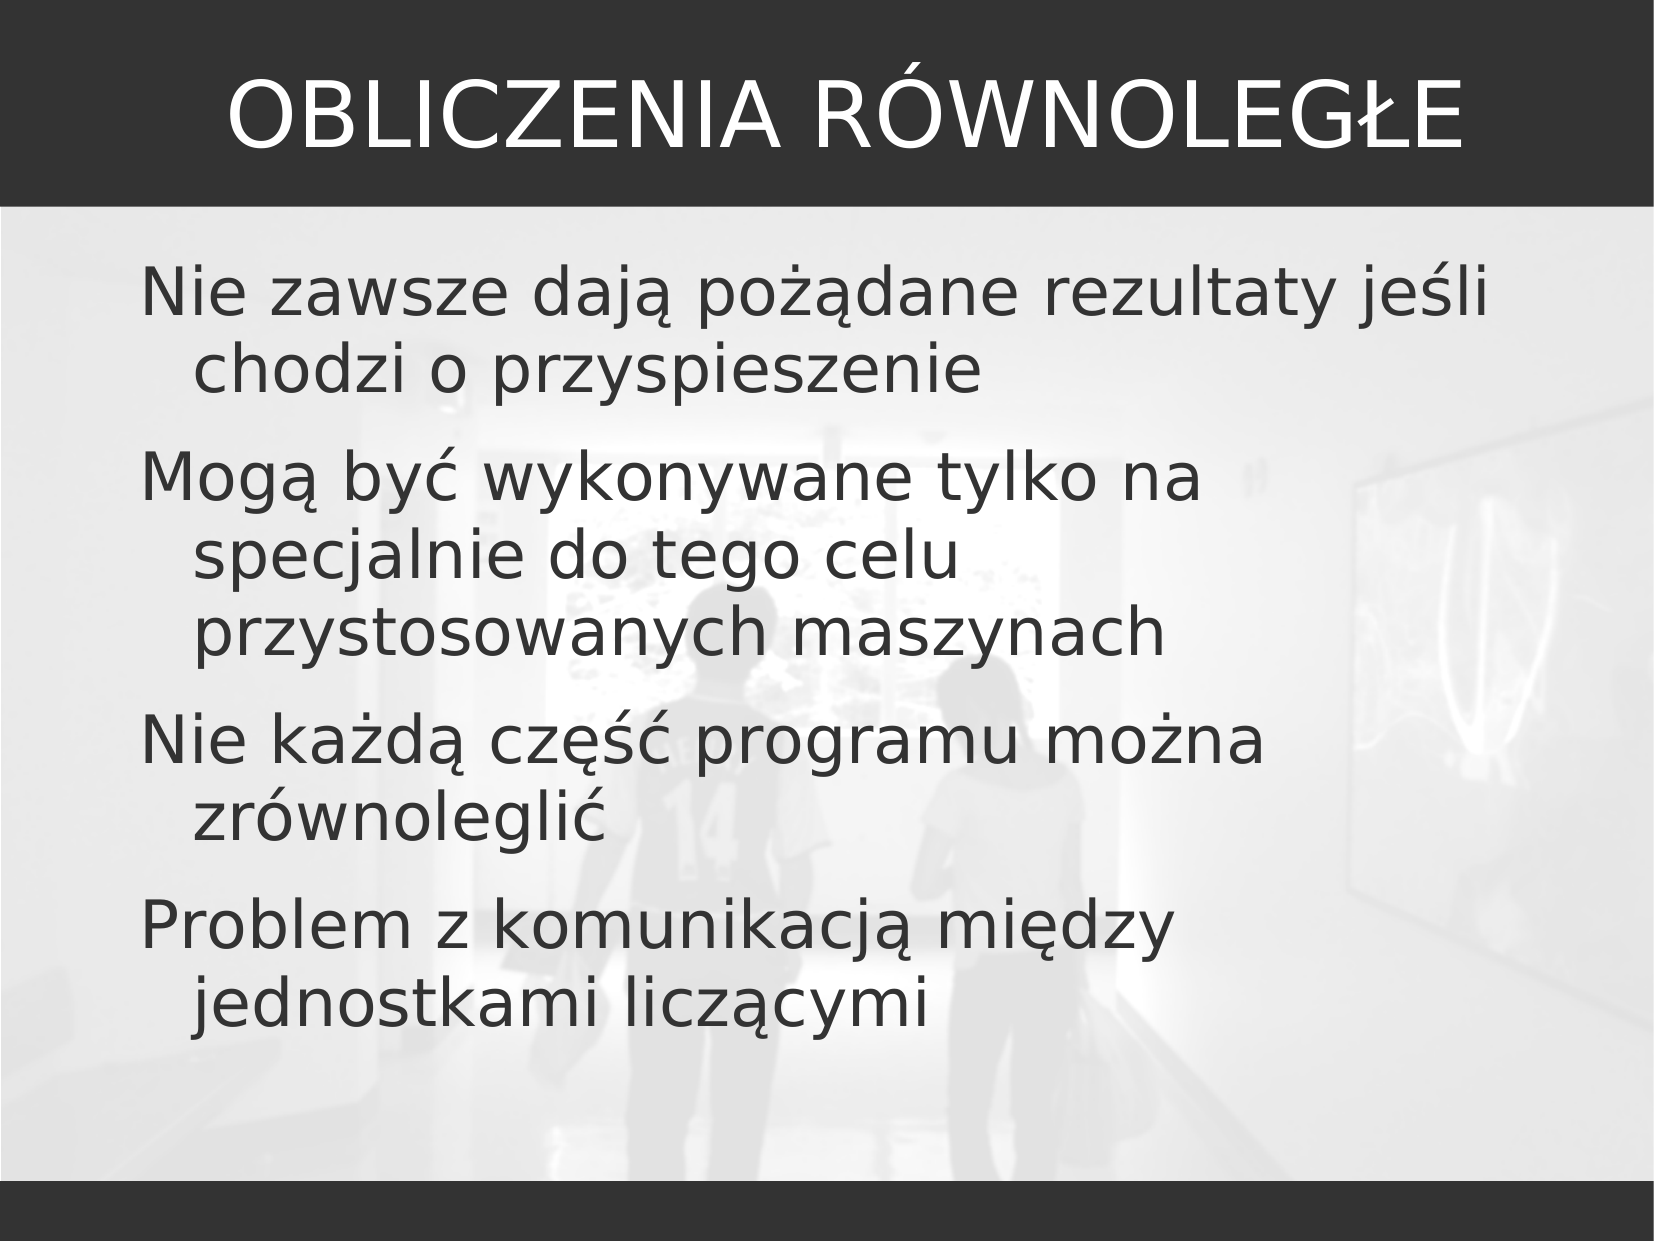

# OBLICZENIA RÓWNOLEGŁE
Nie zawsze dają pożądane rezultaty jeśli chodzi o przyspieszenie
Mogą być wykonywane tylko na specjalnie do tego celu przystosowanych maszynach
Nie każdą część programu można zrównoleglić
Problem z komunikacją między jednostkami liczącymi